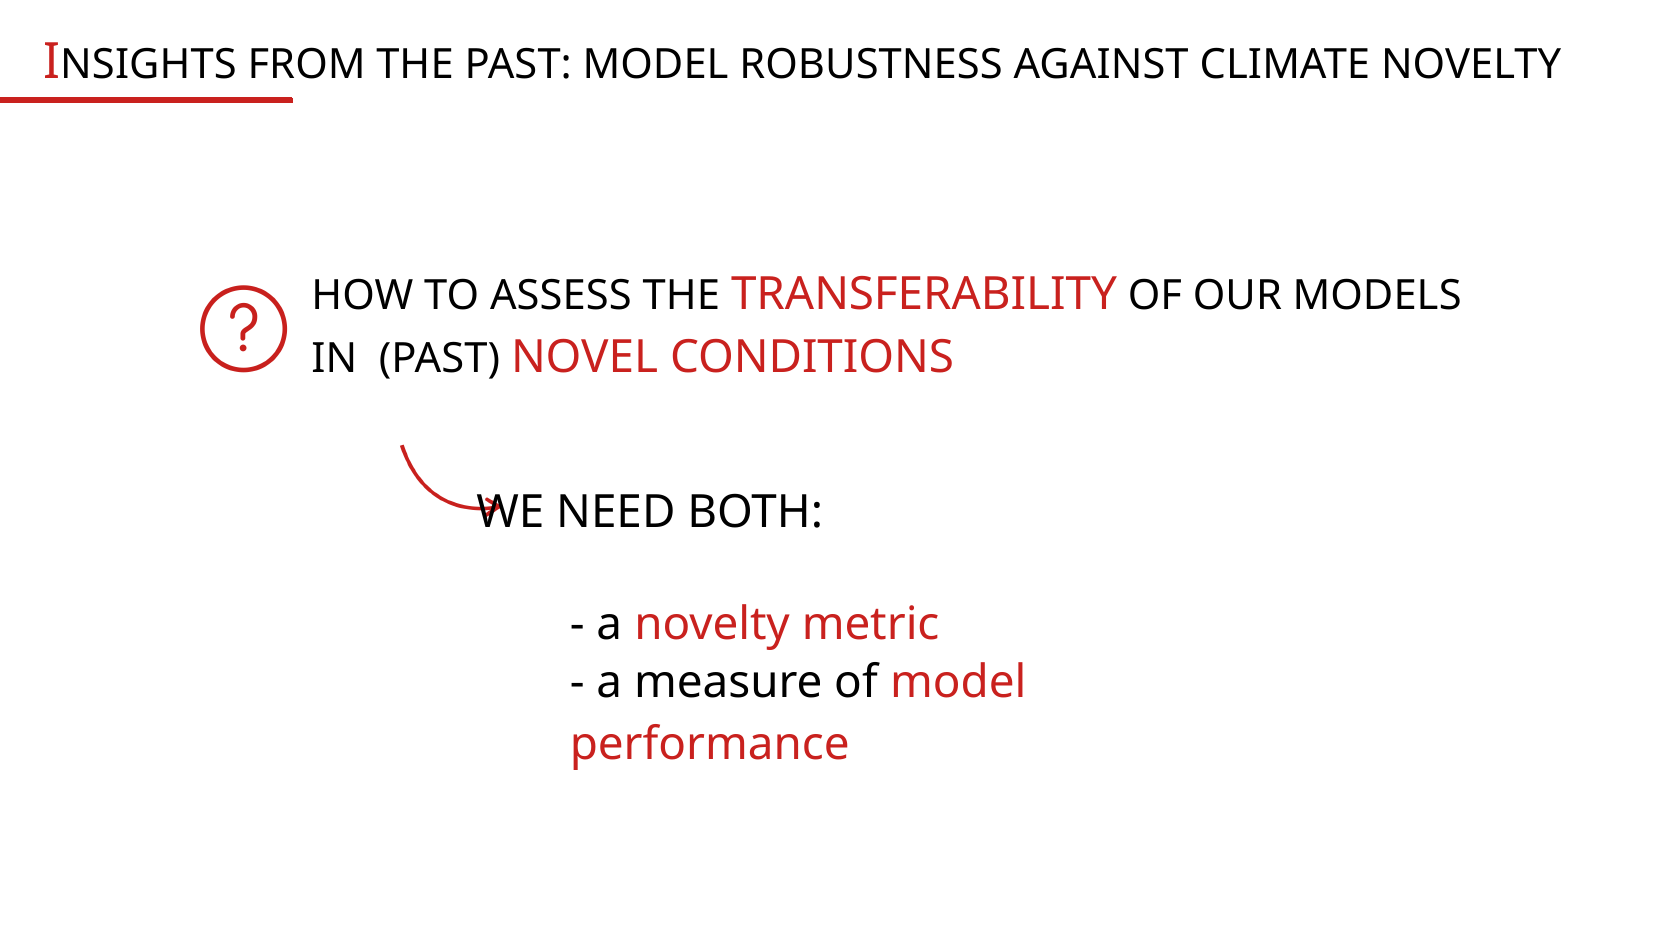

INSIGHTS FROM THE PAST: MODEL ROBUSTNESS AGAINST CLIMATE NOVELTY
HOW TO ASSESS THE TRANSFERABILITY OF OUR MODELS
in (PAST) novel conditions
WE NEED BOTH:
- a novelty metric
- a measure of model performance